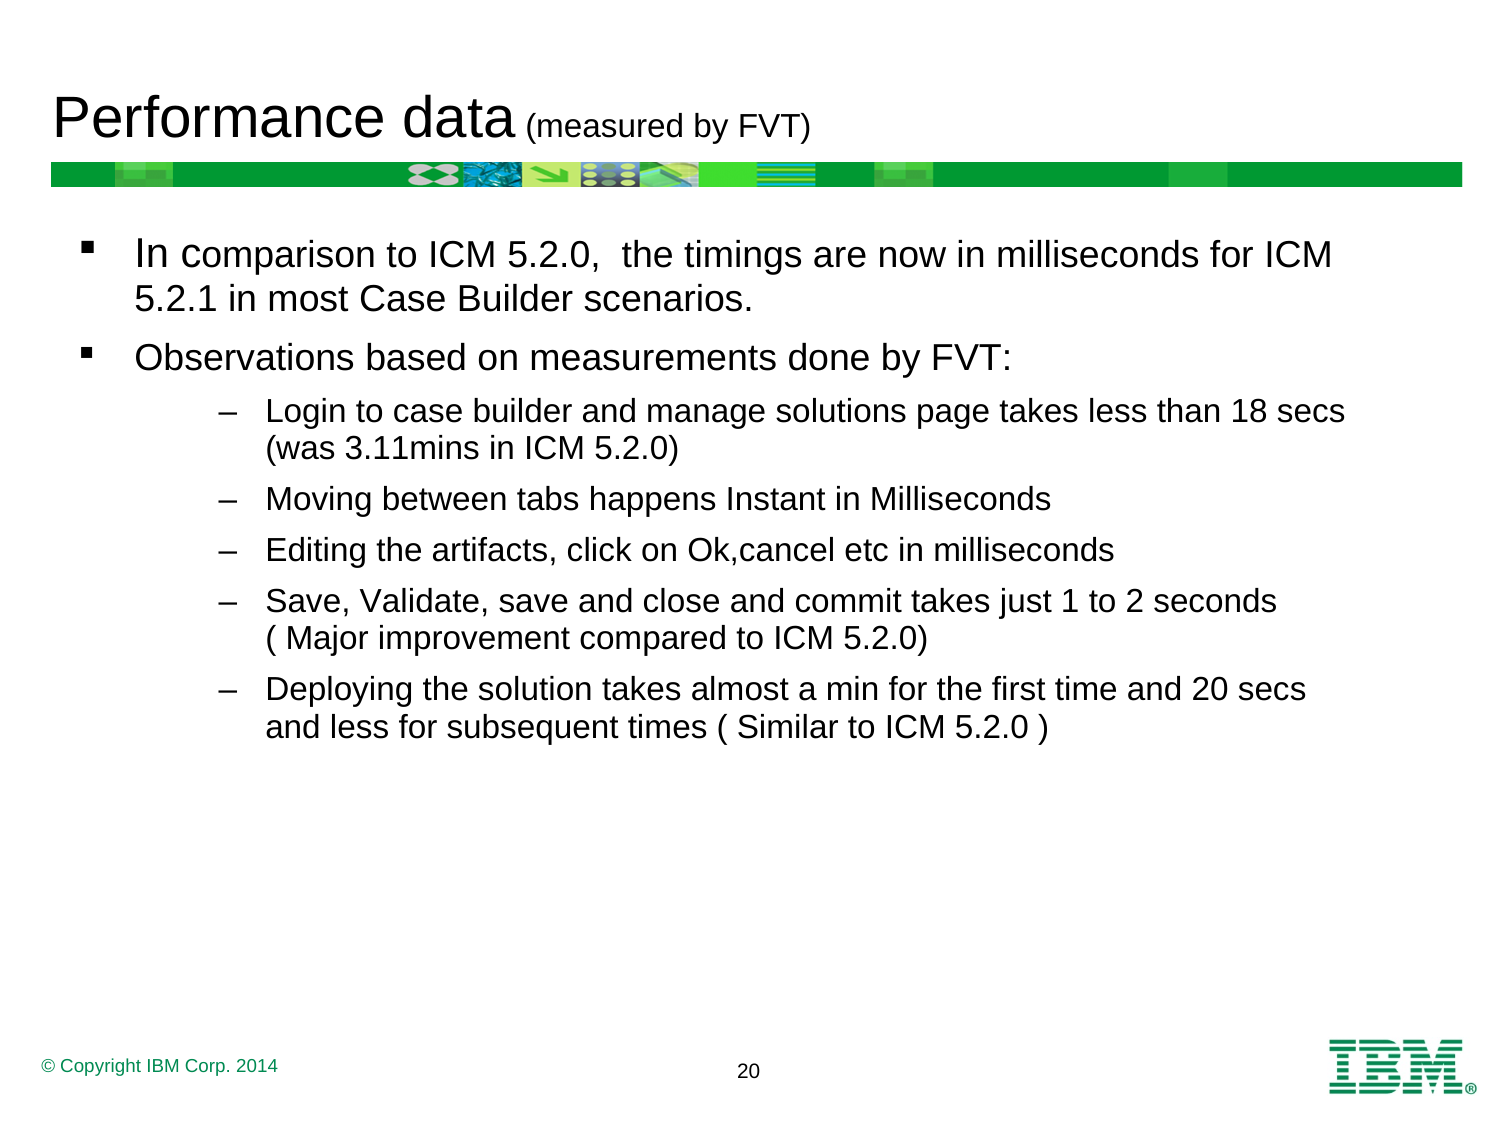

# Performance data (measured by FVT)
In comparison to ICM 5.2.0, the timings are now in milliseconds for ICM 5.2.1 in most Case Builder scenarios.
Observations based on measurements done by FVT:
Login to case builder and manage solutions page takes less than 18 secs (was 3.11mins in ICM 5.2.0)
Moving between tabs happens Instant in Milliseconds
Editing the artifacts, click on Ok,cancel etc in milliseconds
Save, Validate, save and close and commit takes just 1 to 2 seconds ( Major improvement compared to ICM 5.2.0)
Deploying the solution takes almost a min for the first time and 20 secs and less for subsequent times ( Similar to ICM 5.2.0 )
20